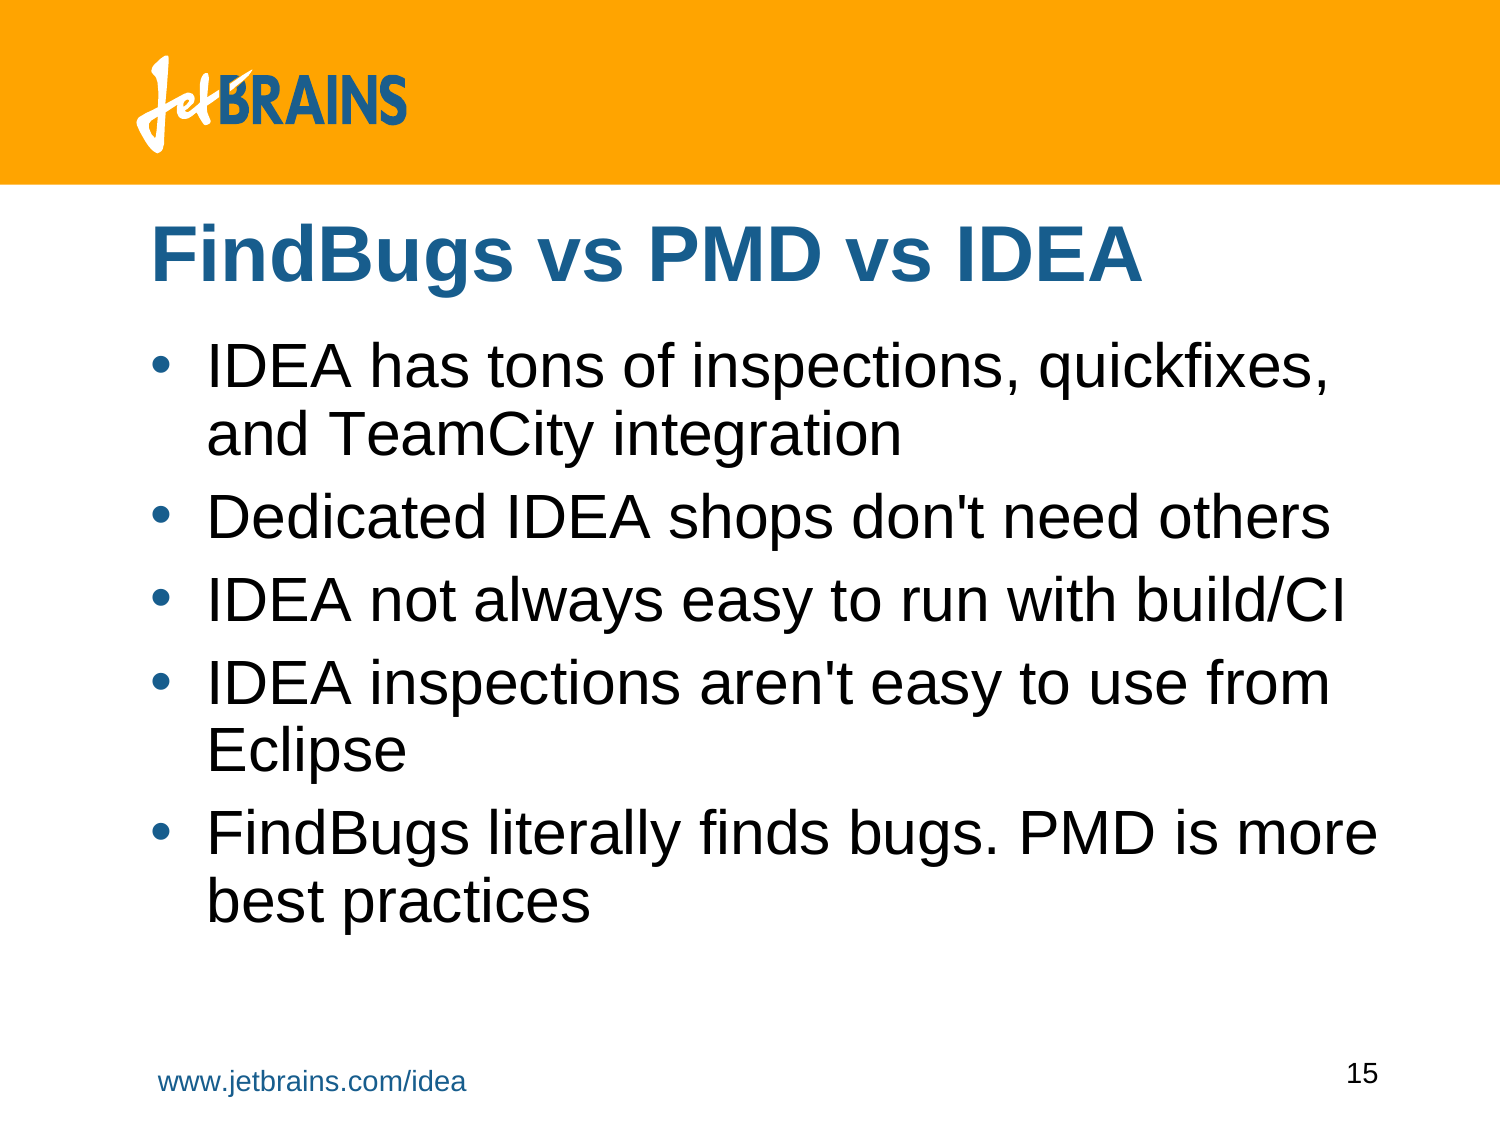

# FindBugs vs PMD vs IDEA
IDEA has tons of inspections, quickfixes, and TeamCity integration
Dedicated IDEA shops don't need others
IDEA not always easy to run with build/CI
IDEA inspections aren't easy to use from Eclipse
FindBugs literally finds bugs. PMD is more best practices